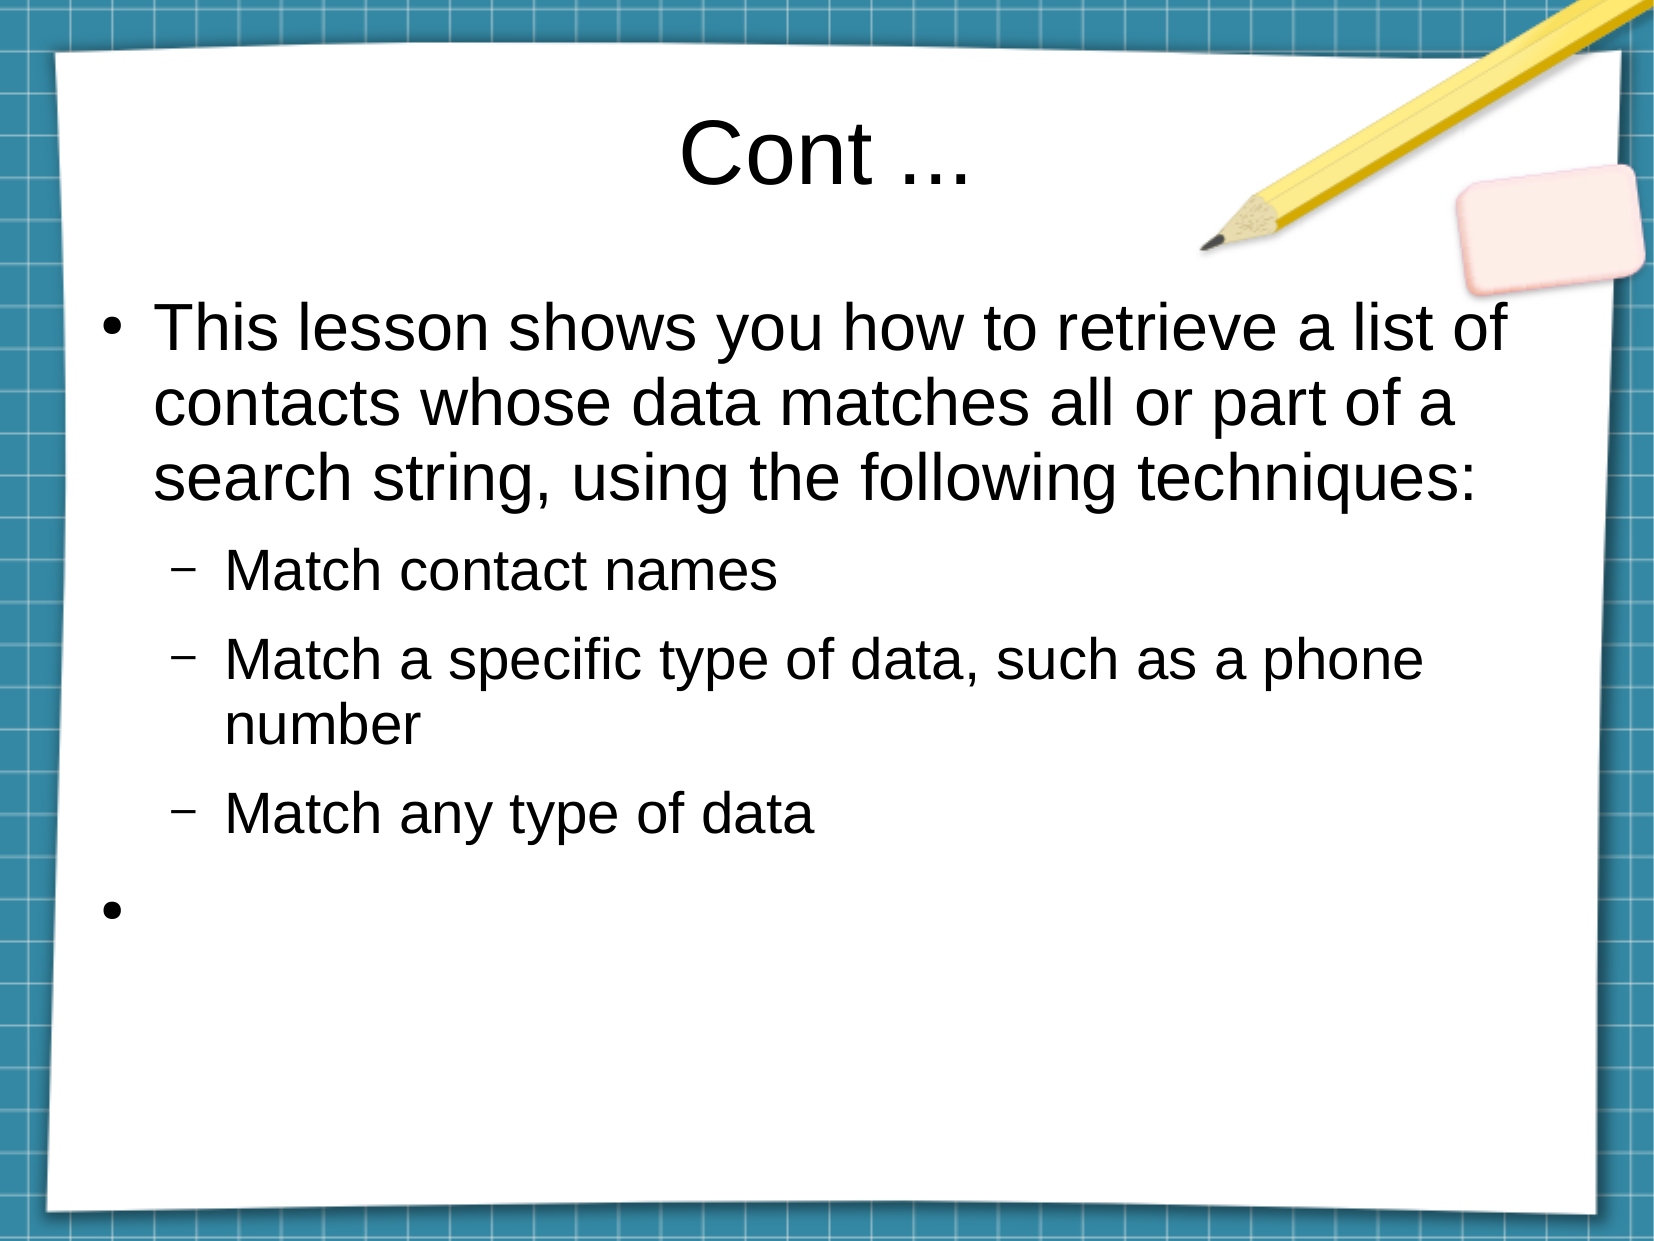

# Cont ...
This lesson shows you how to retrieve a list of contacts whose data matches all or part of a search string, using the following techniques:
Match contact names
Match a specific type of data, such as a phone number
Match any type of data